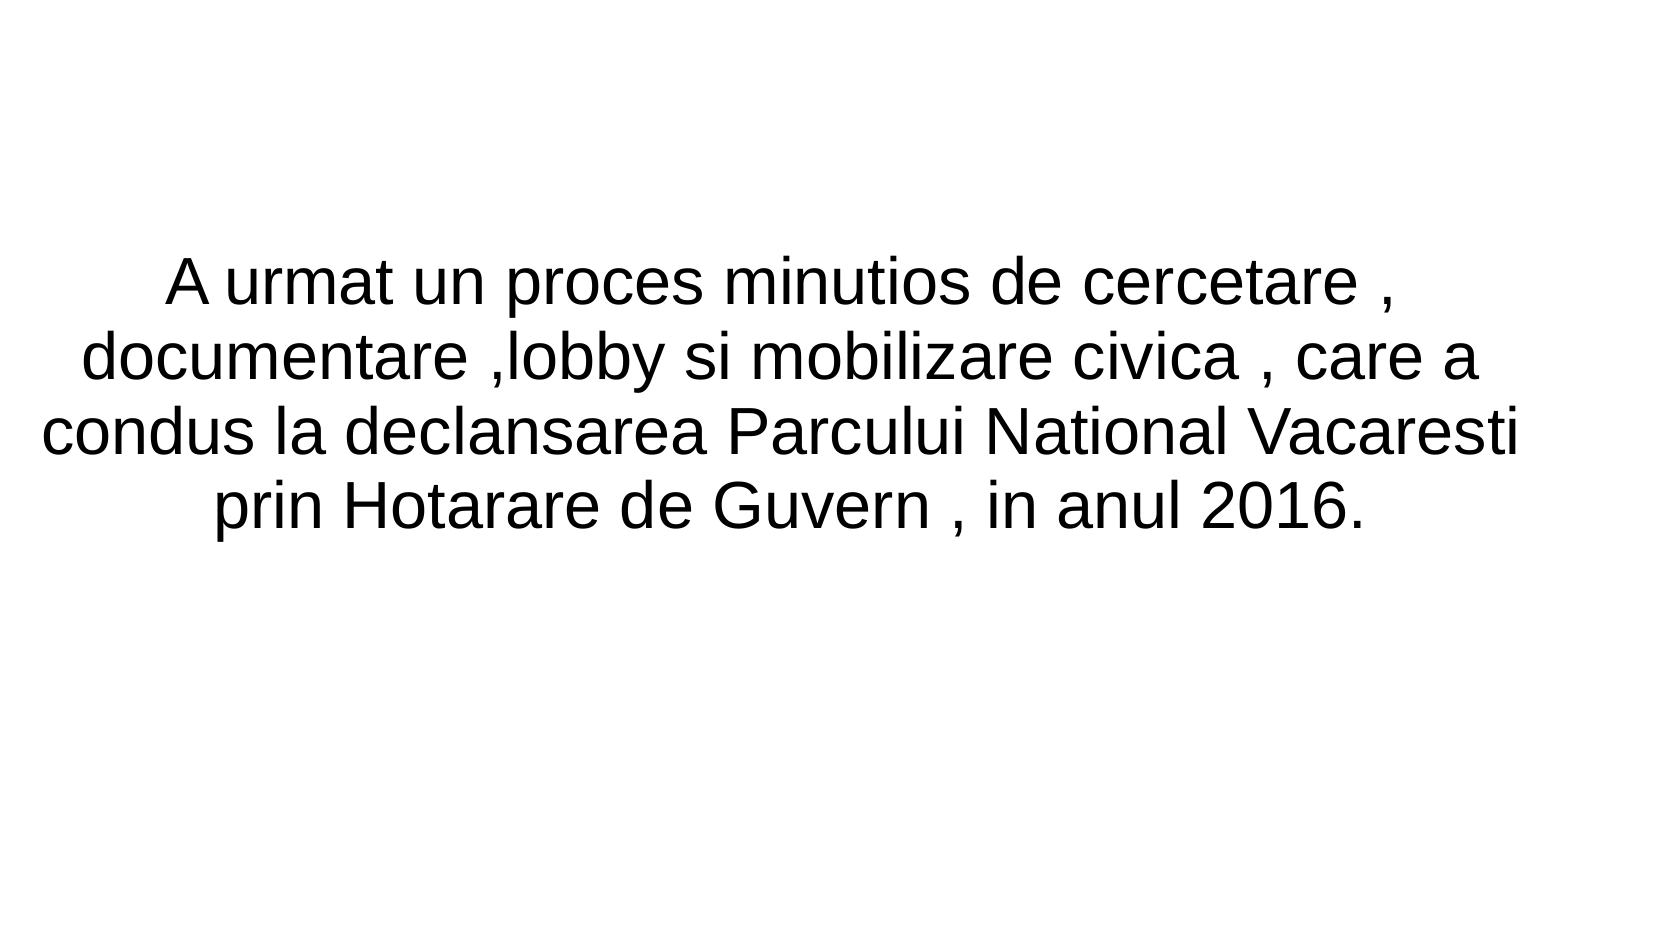

# A urmat un proces minutios de cercetare , documentare ,lobby si mobilizare civica , care a condus la declansarea Parcului National Vacaresti prin Hotarare de Guvern , in anul 2016.